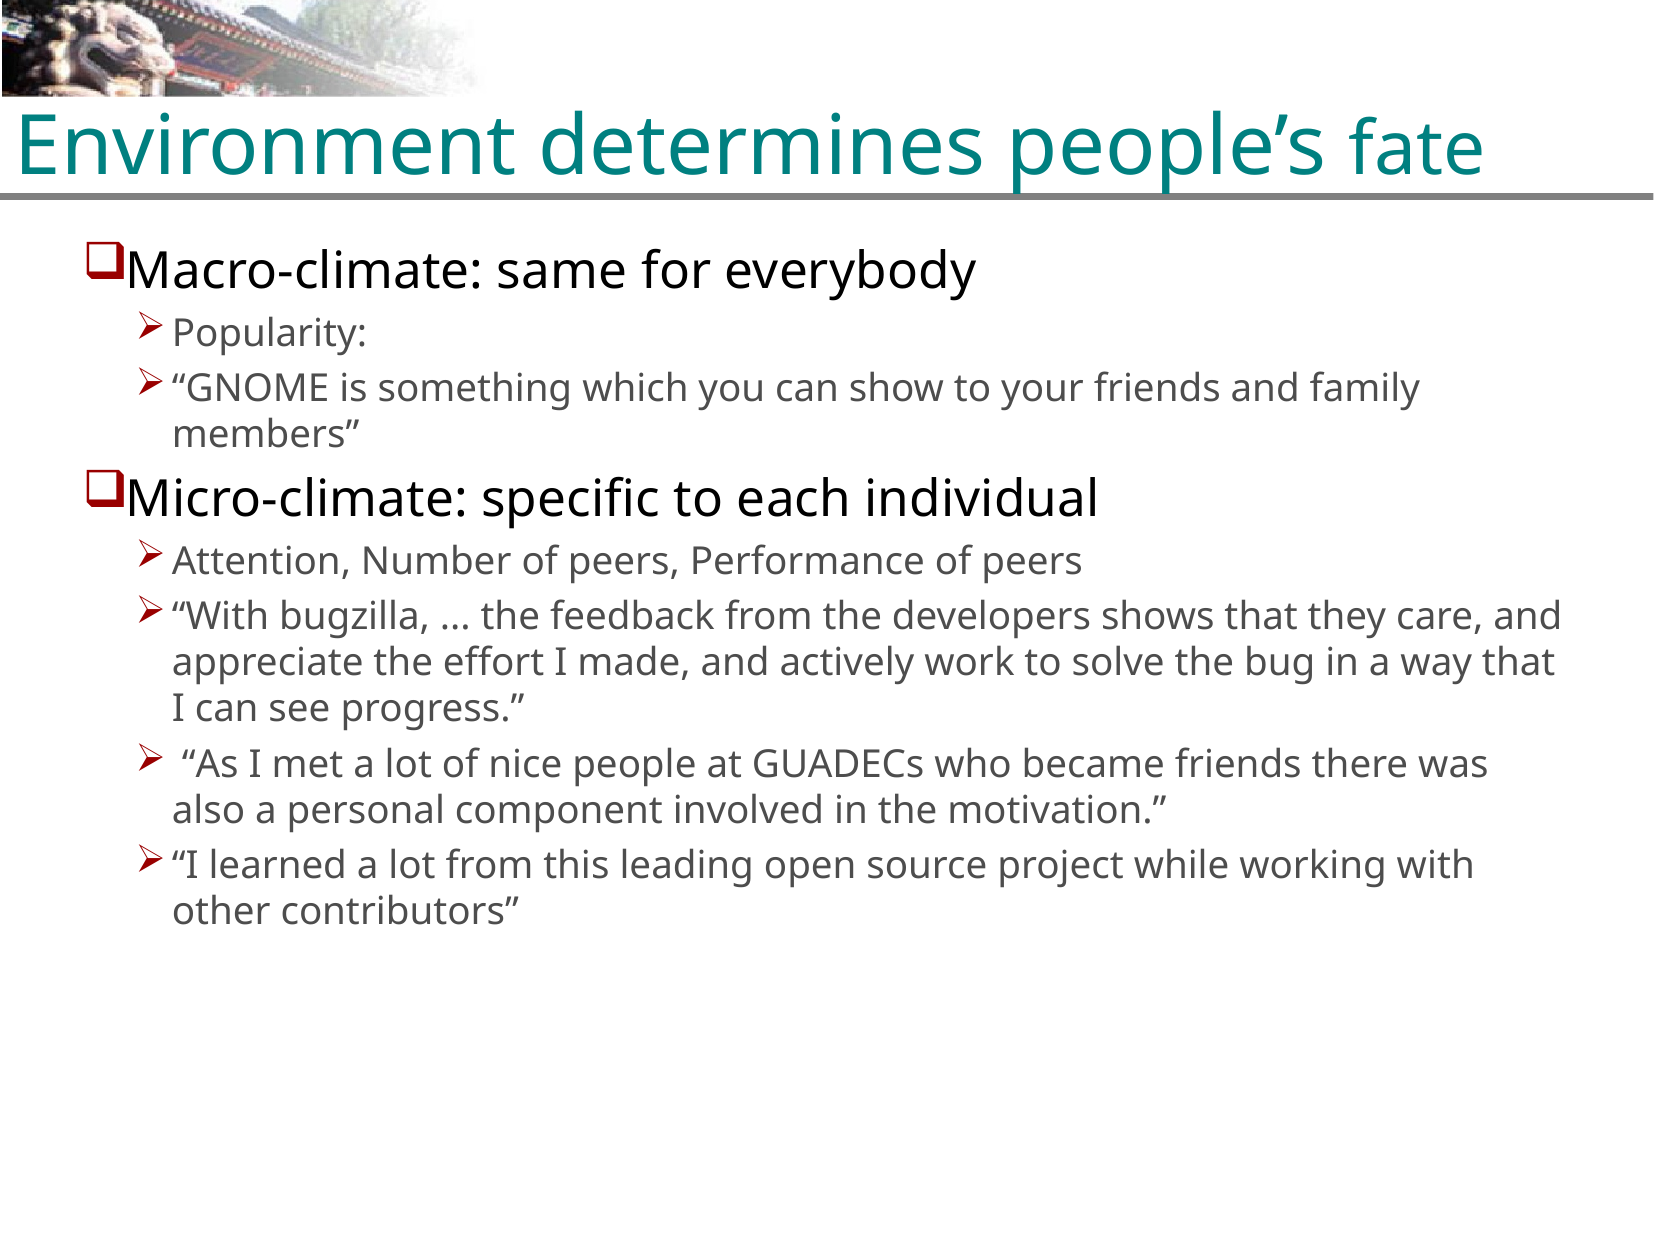

# Environment determines people’s fate
Macro-climate: same for everybody
Popularity:
“GNOME is something which you can show to your friends and family members”
Micro-climate: specific to each individual
Attention, Number of peers, Performance of peers
“With bugzilla, ... the feedback from the developers shows that they care, and appreciate the effort I made, and actively work to solve the bug in a way that I can see progress.”
 “As I met a lot of nice people at GUADECs who became friends there was also a personal component involved in the motivation.”
“I learned a lot from this leading open source project while working with other contributors”